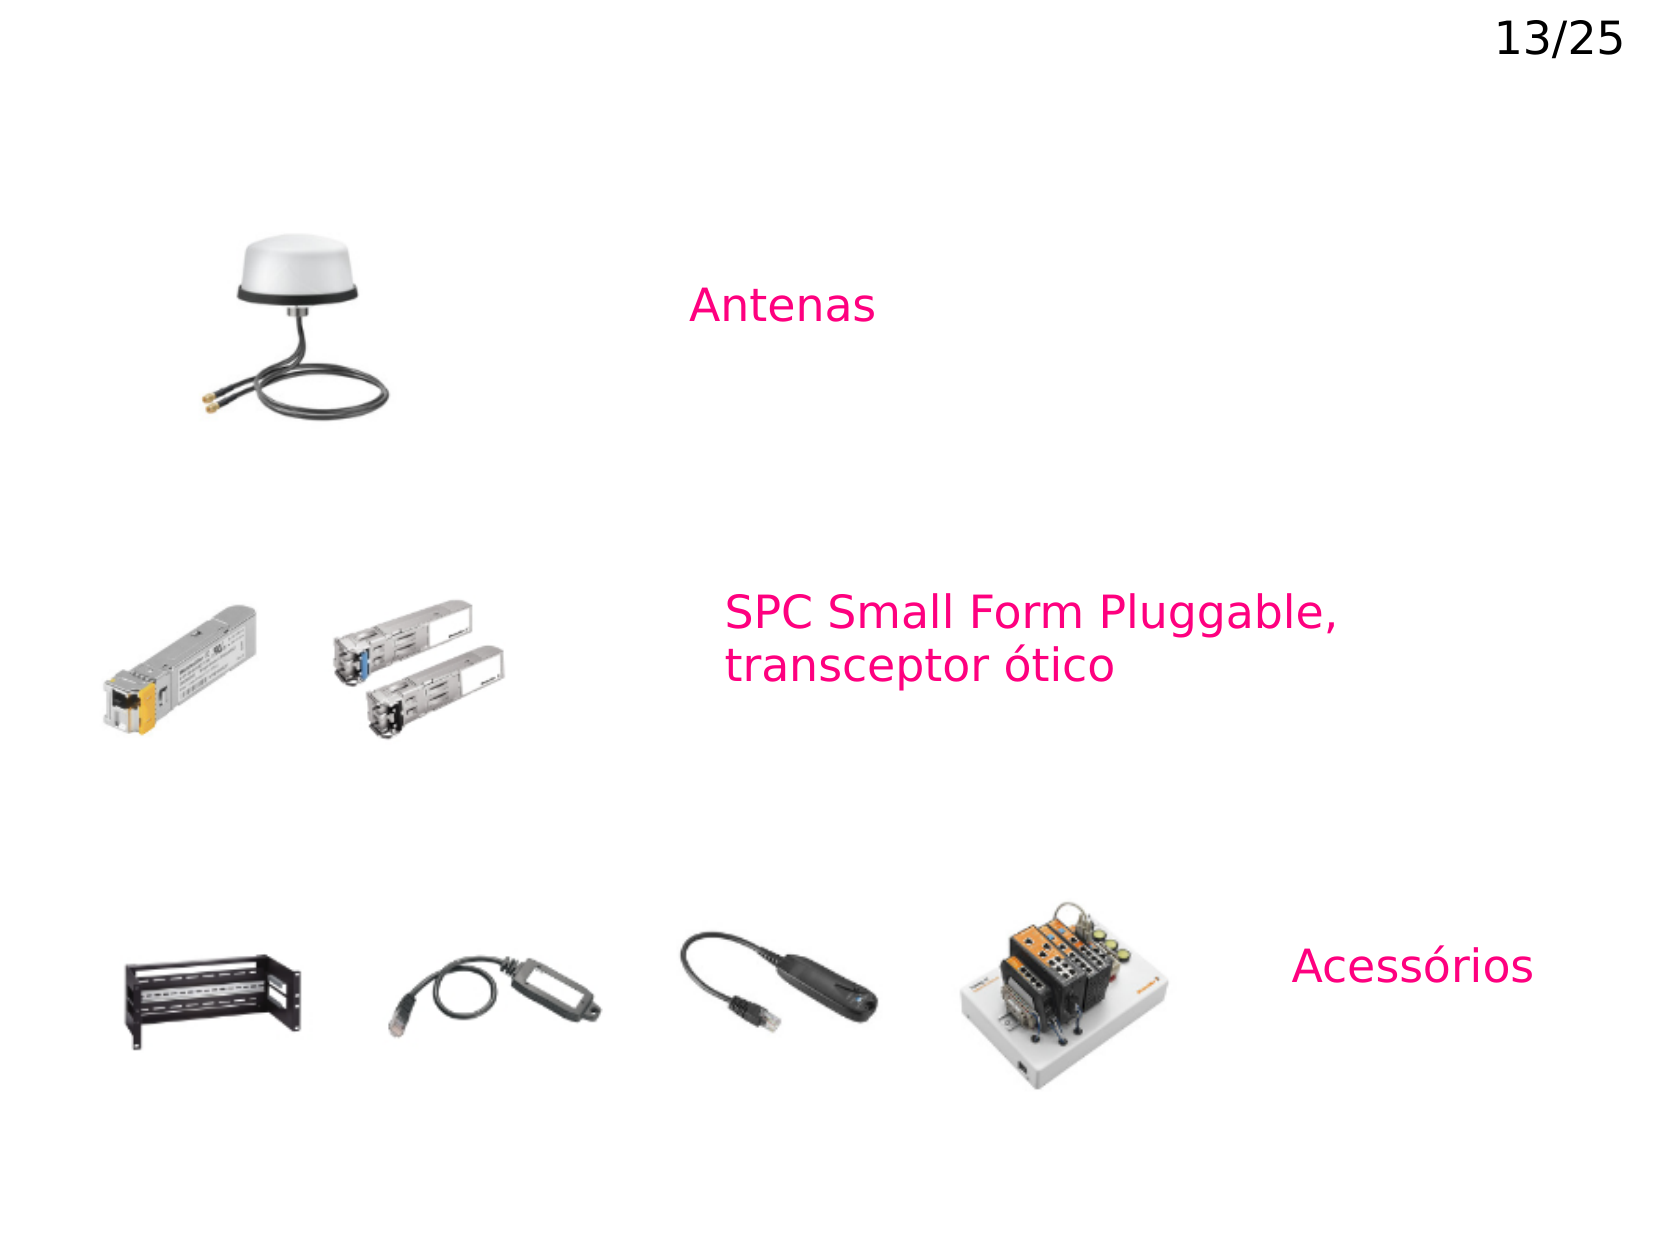

13
#
Antenas
SPC Small Form Pluggable,
transceptor ótico
Acessórios